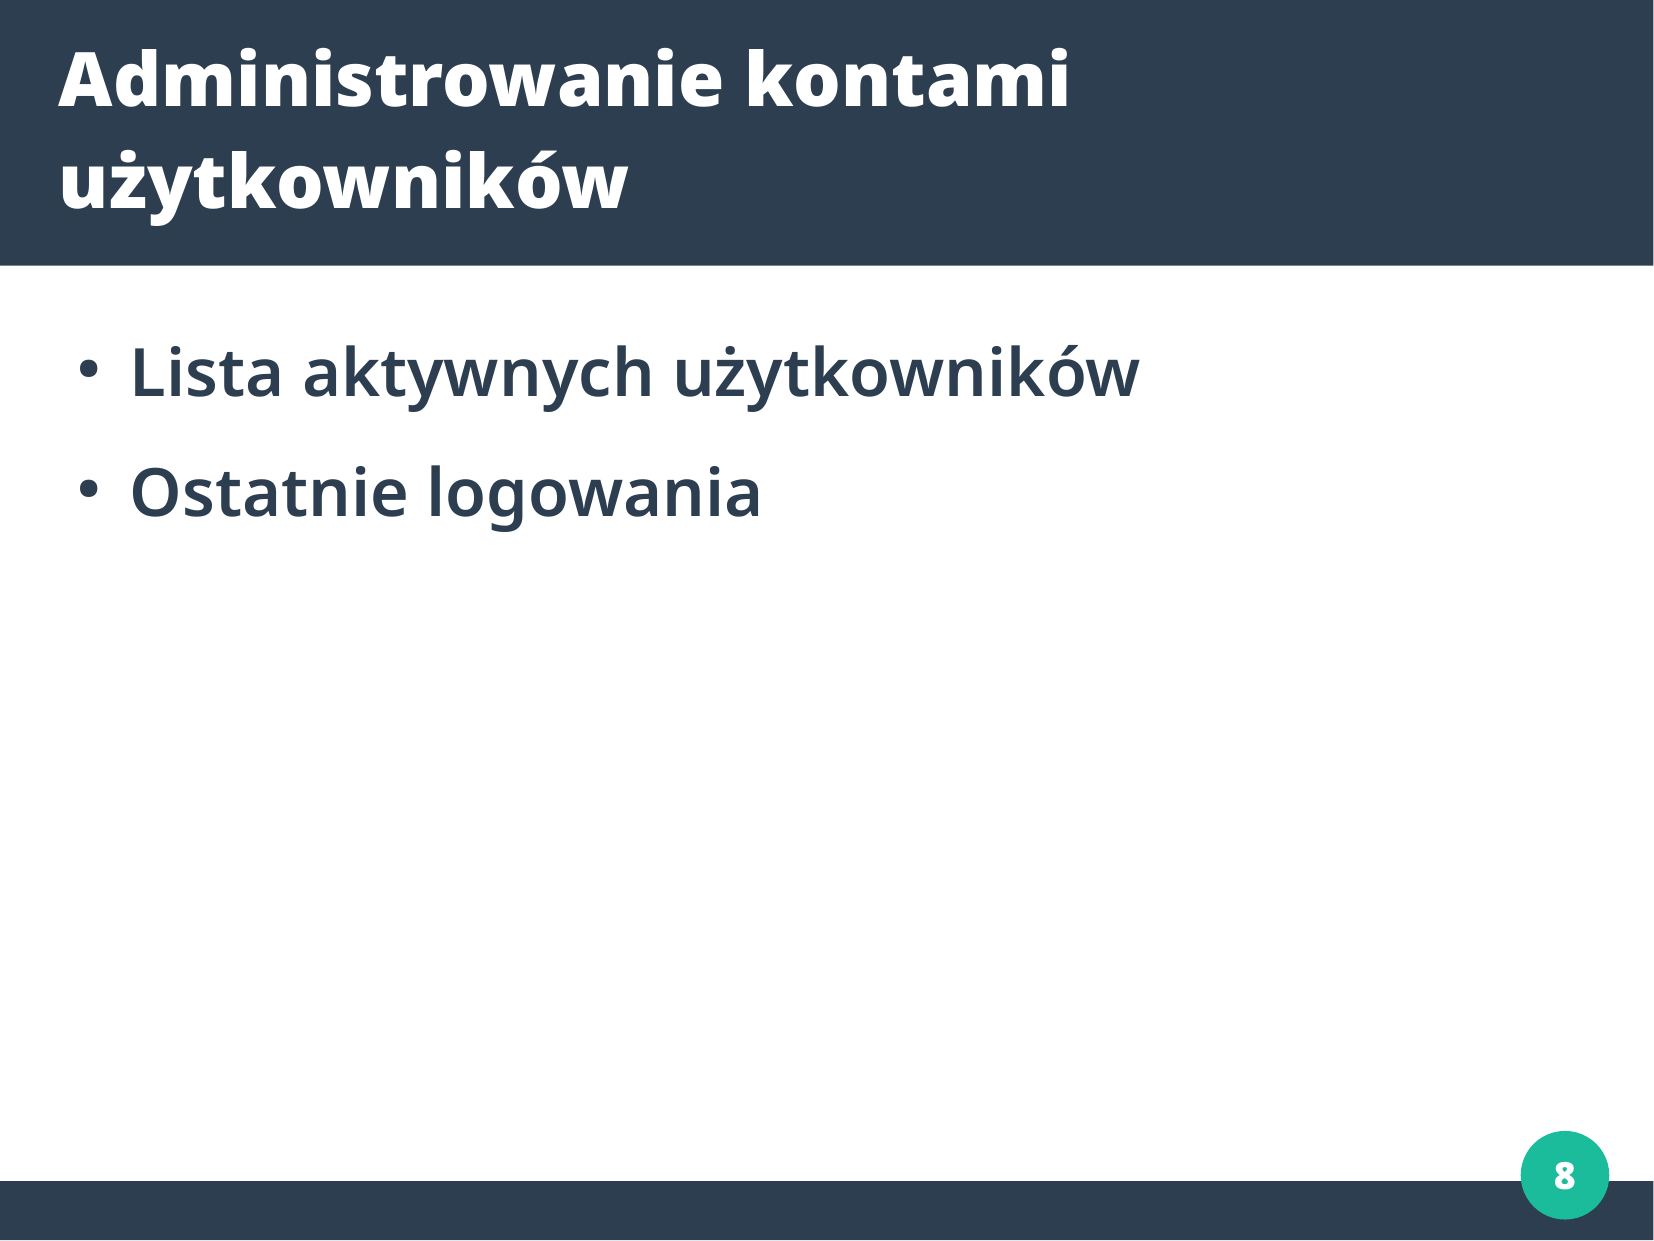

# Administrowanie kontami użytkowników
Lista aktywnych użytkowników
Ostatnie logowania
8